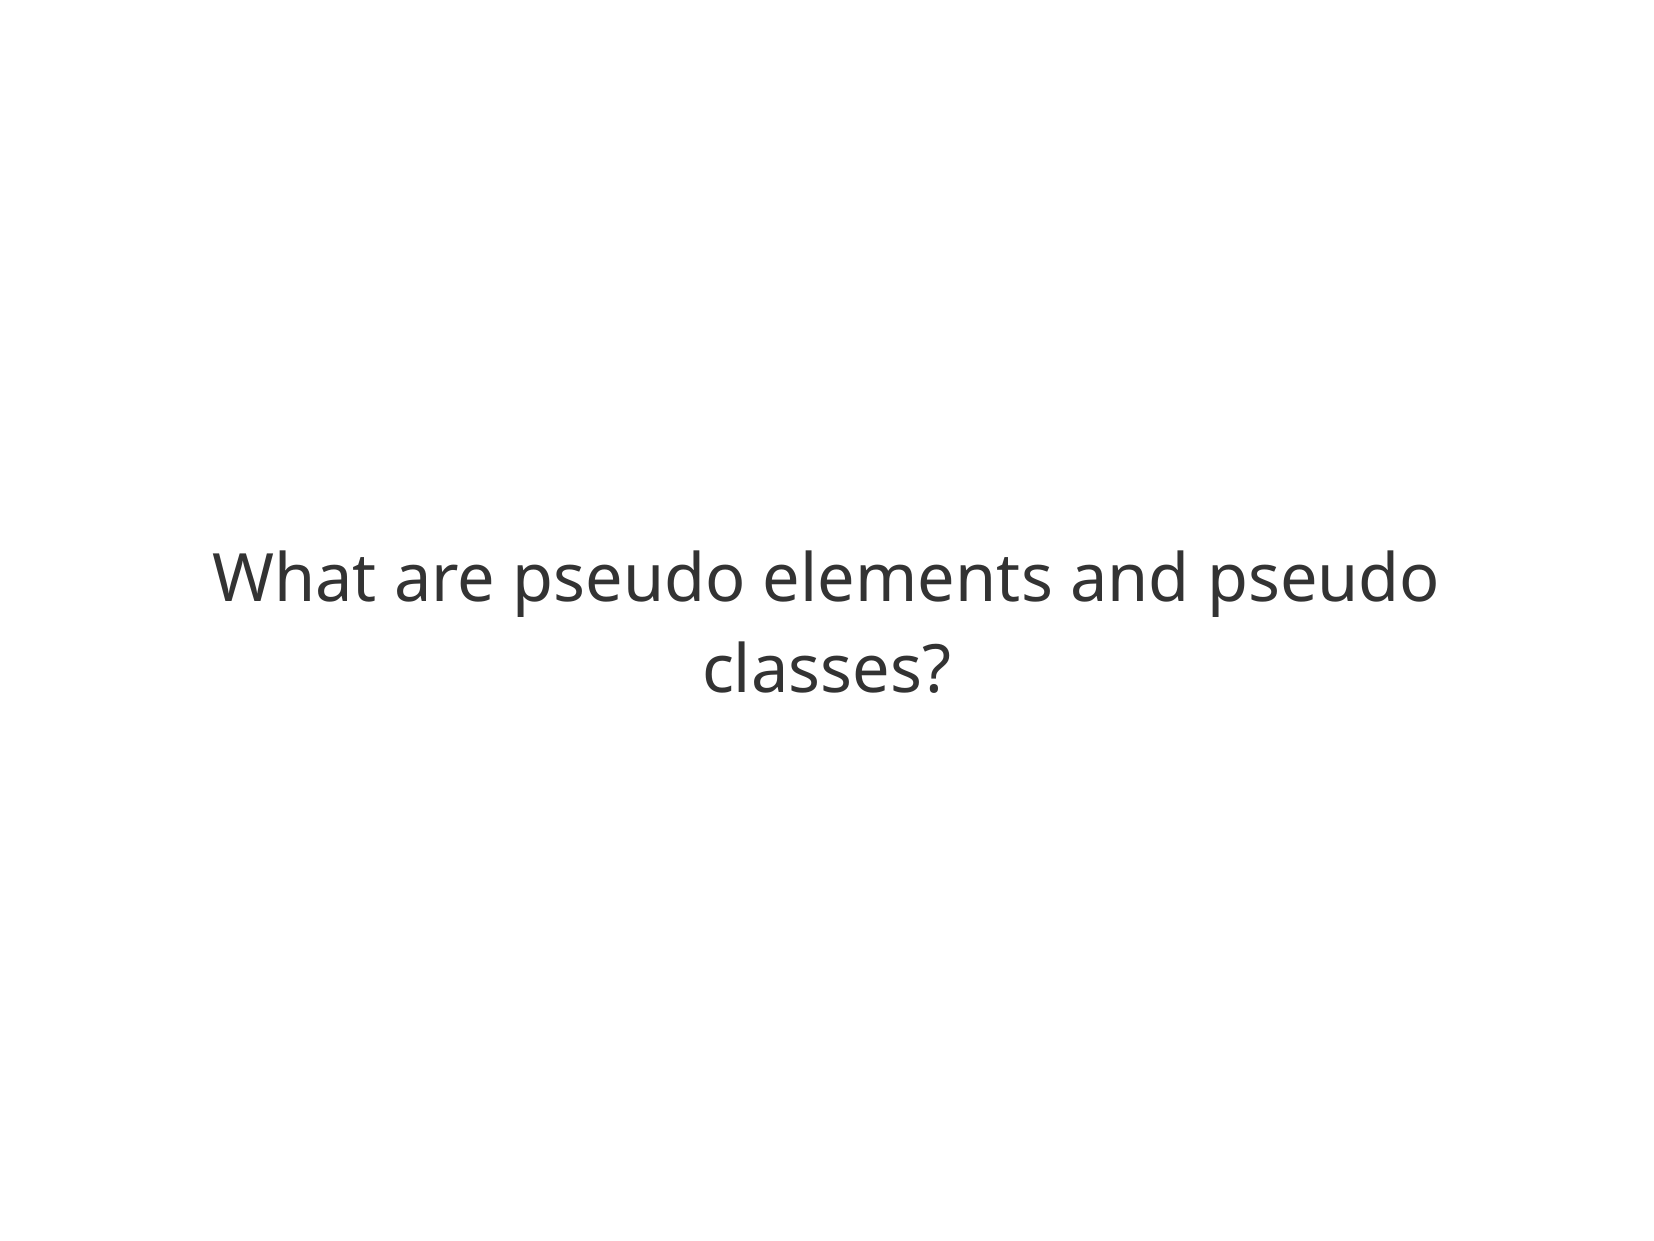

# What are pseudo elements and pseudo classes?